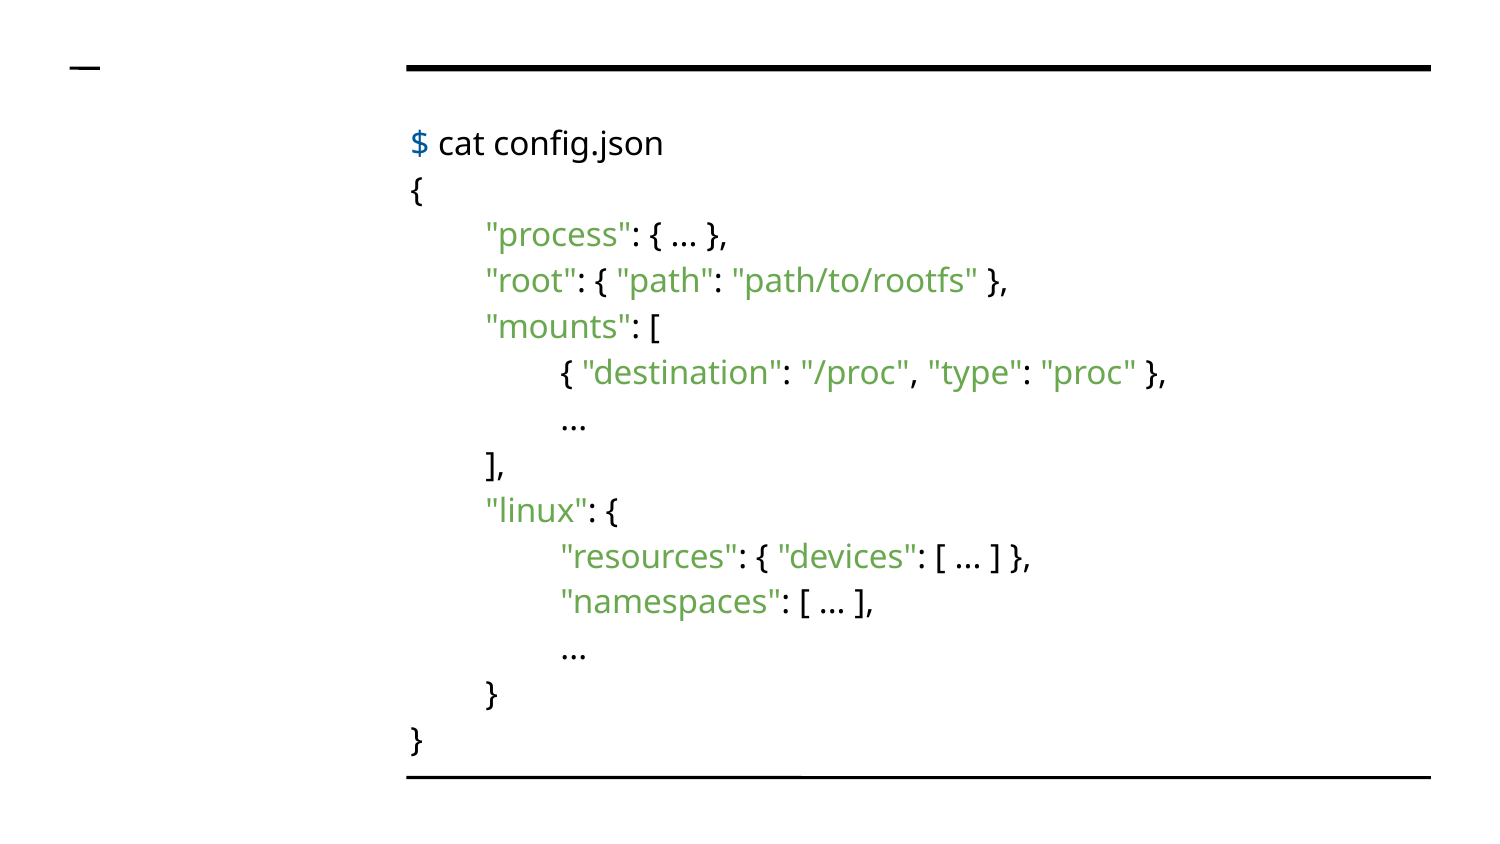

# $ cat config.json { "process": { ... }, "root": { "path": "path/to/rootfs" }, "mounts": [ { "destination": "/proc", "type": "proc" }, ... ], "linux": { "resources": { "devices": [ ... ] }, "namespaces": [ ... ], ... } }